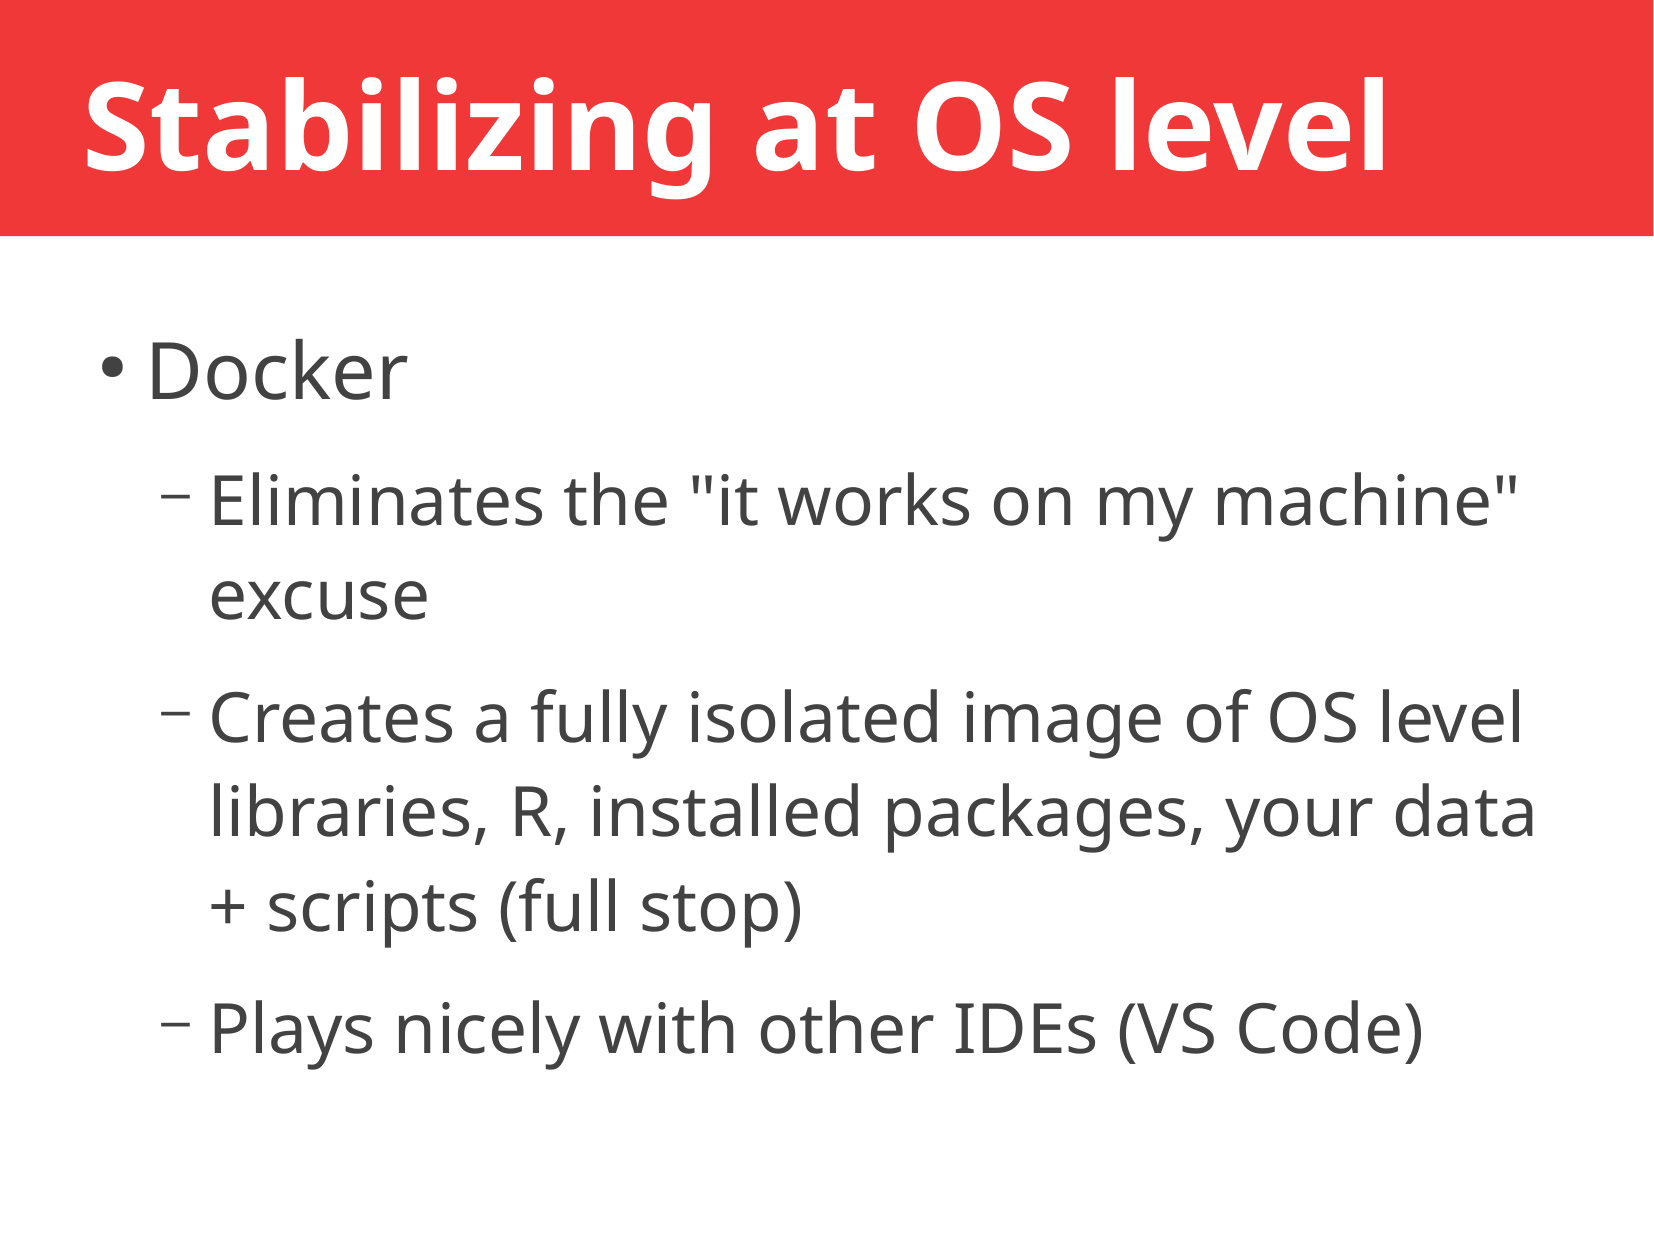

# Stabilizing at OS level
Docker
Eliminates the "it works on my machine" excuse
Creates a fully isolated image of OS level libraries, R, installed packages, your data + scripts (full stop)
Plays nicely with other IDEs (VS Code)